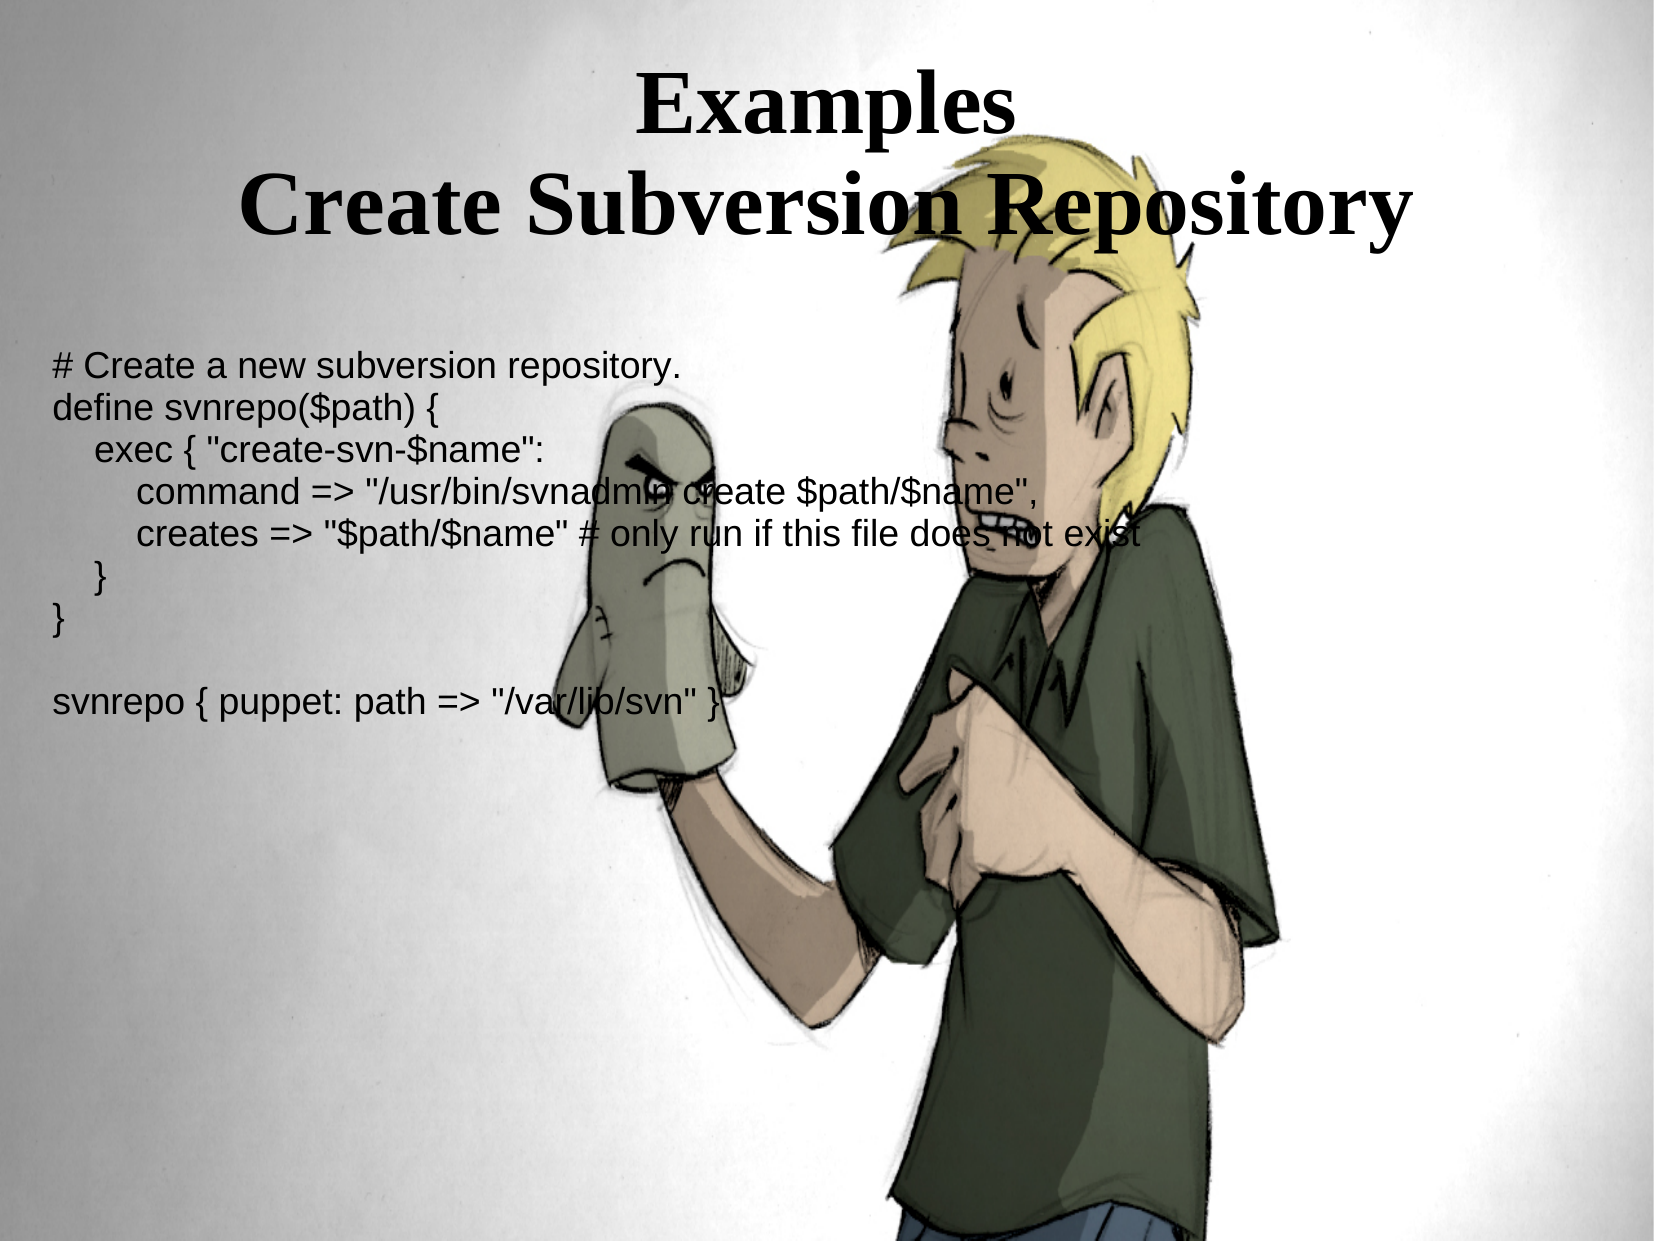

# Examples Create Subversion Repository
# Create a new subversion repository.
define svnrepo($path) {
 exec { "create-svn-$name":
 command => "/usr/bin/svnadmin create $path/$name",
 creates => "$path/$name" # only run if this file does not exist
 }
}
svnrepo { puppet: path => "/var/lib/svn" }